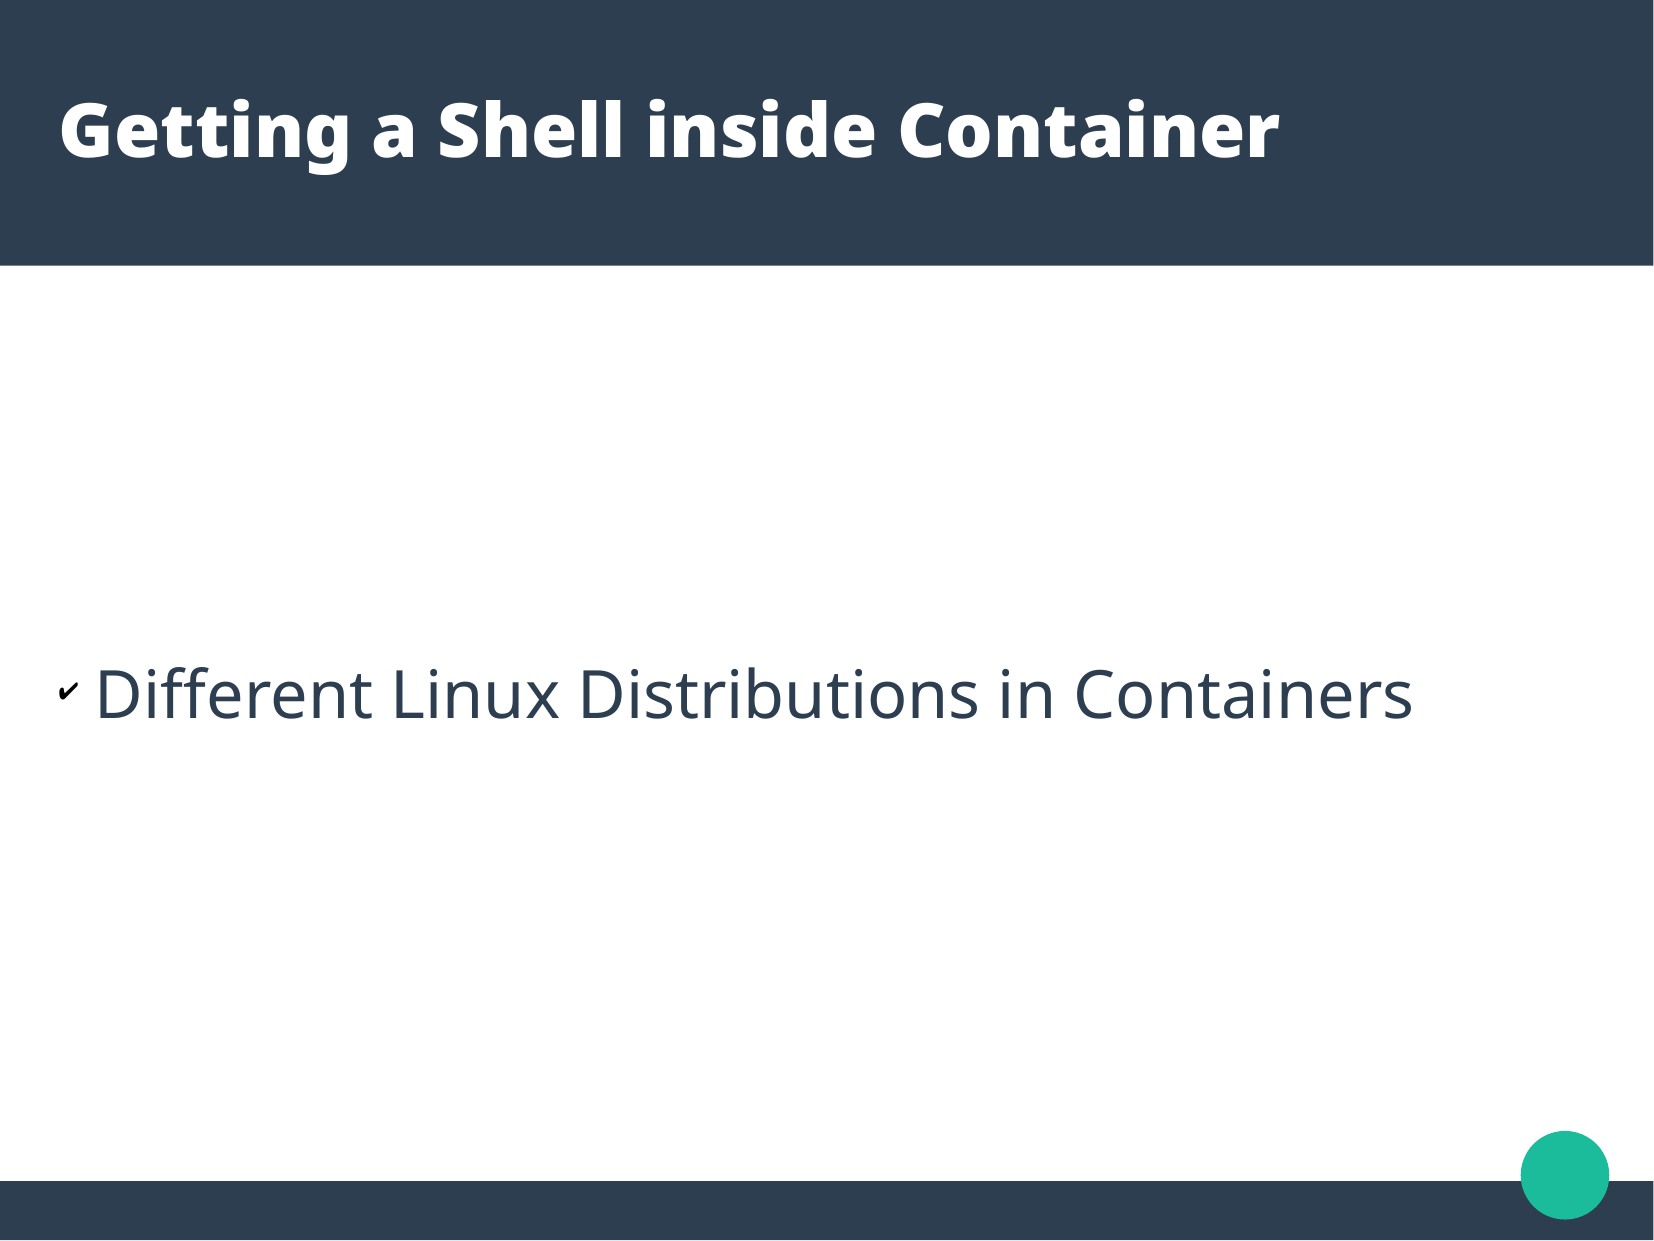

# Getting a Shell inside Container
Different Linux Distributions in Containers